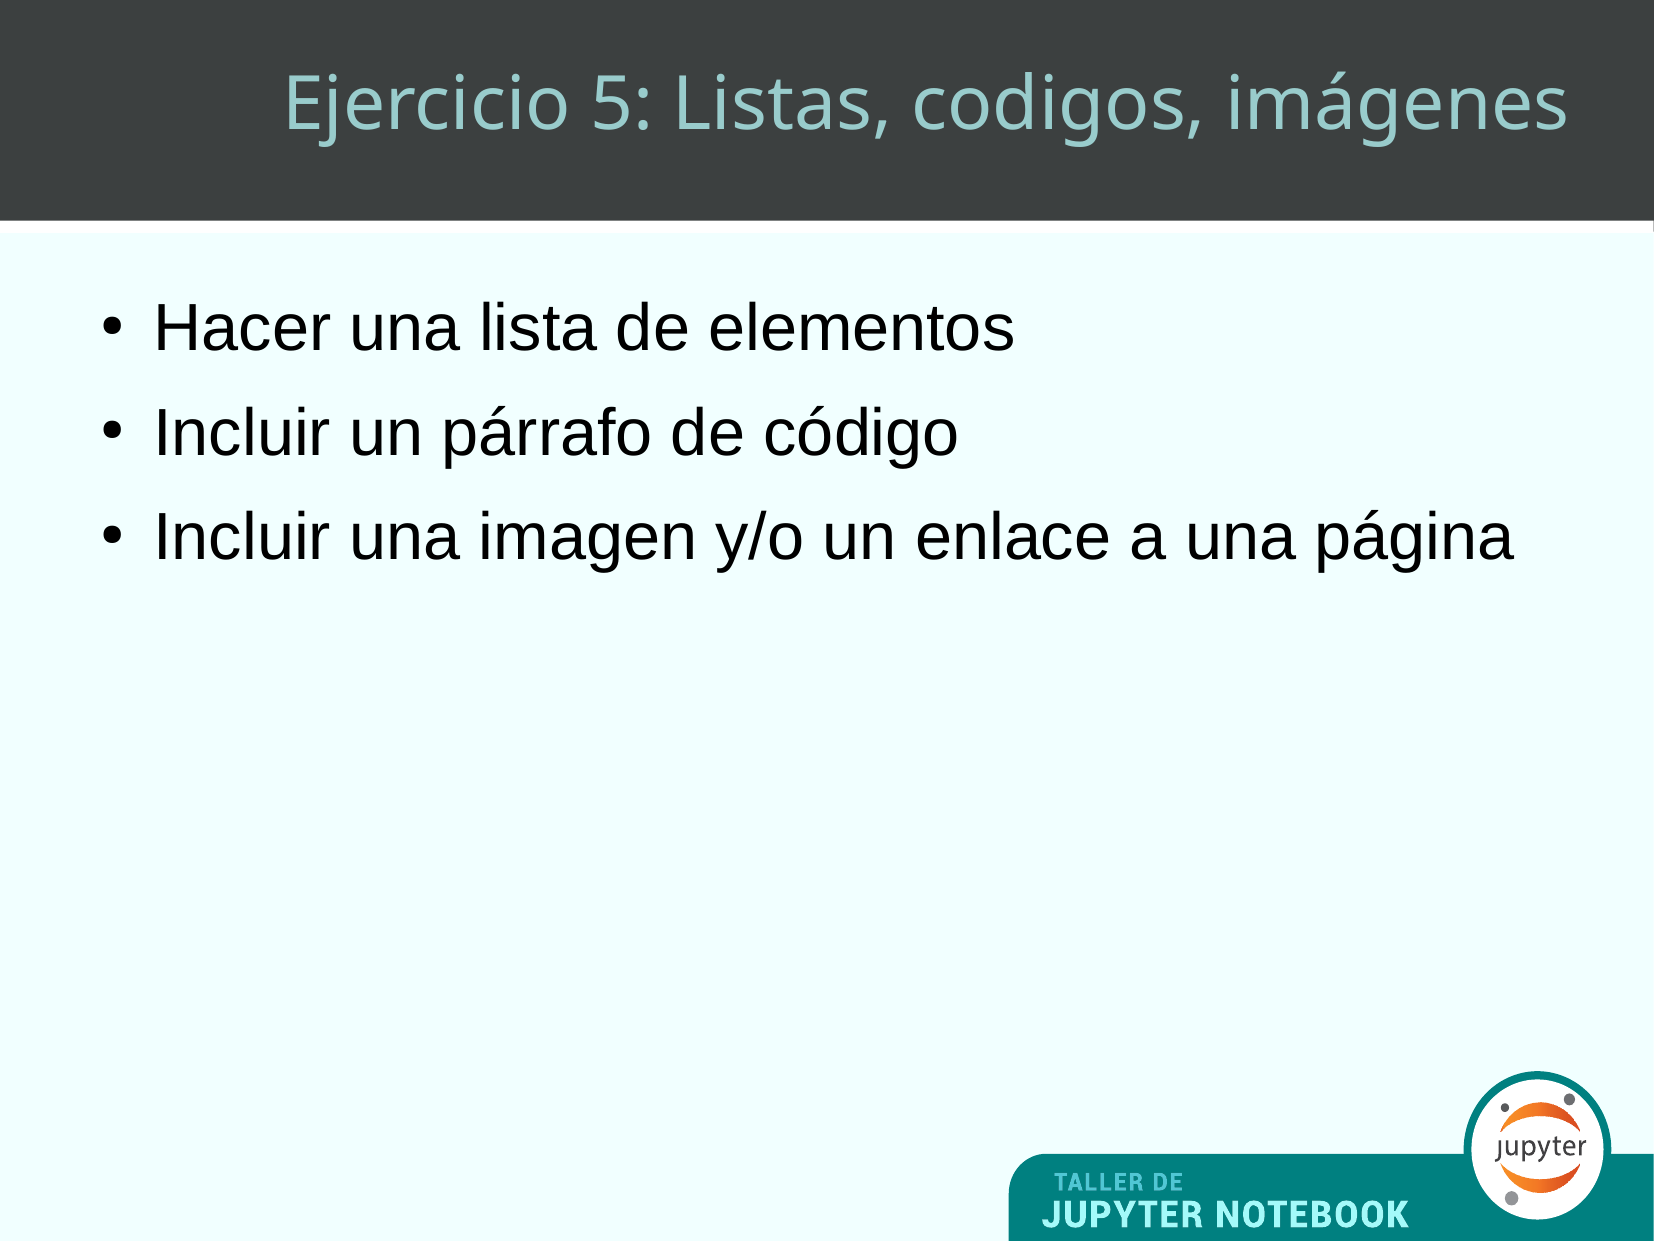

# Ejercicio 5: Listas, codigos, imágenes
Hacer una lista de elementos
Incluir un párrafo de código
Incluir una imagen y/o un enlace a una página